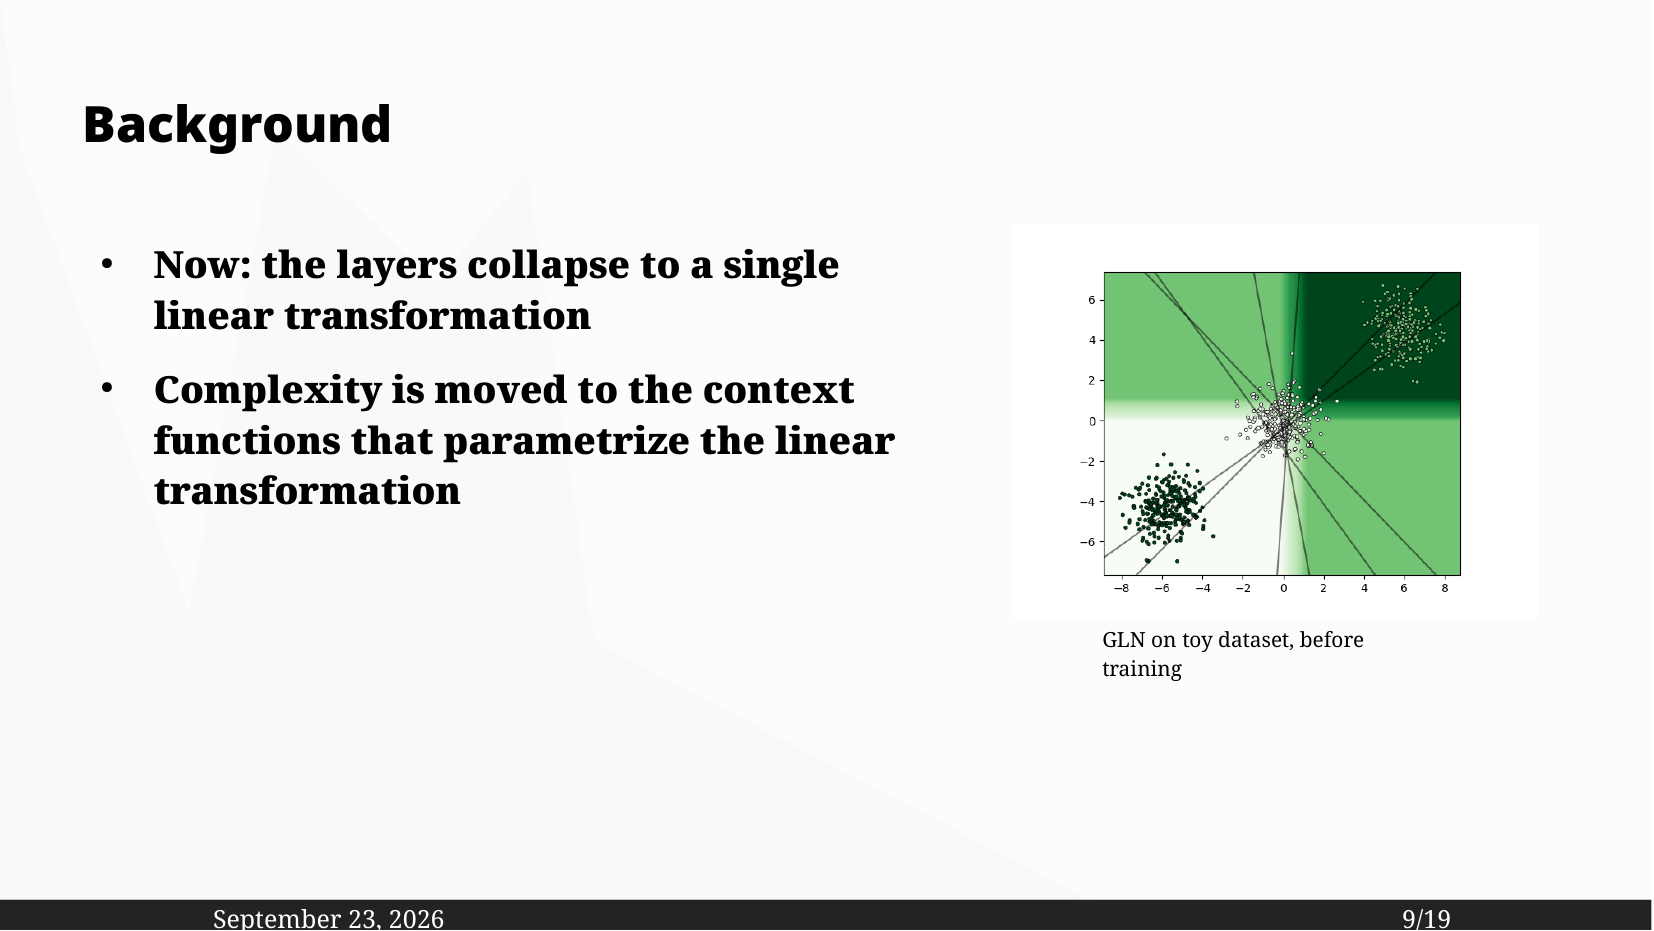

# Background
Now: the layers collapse to a single linear transformation
Complexity is moved to the context functions that parametrize the linear transformation
GLN on toy dataset, before training